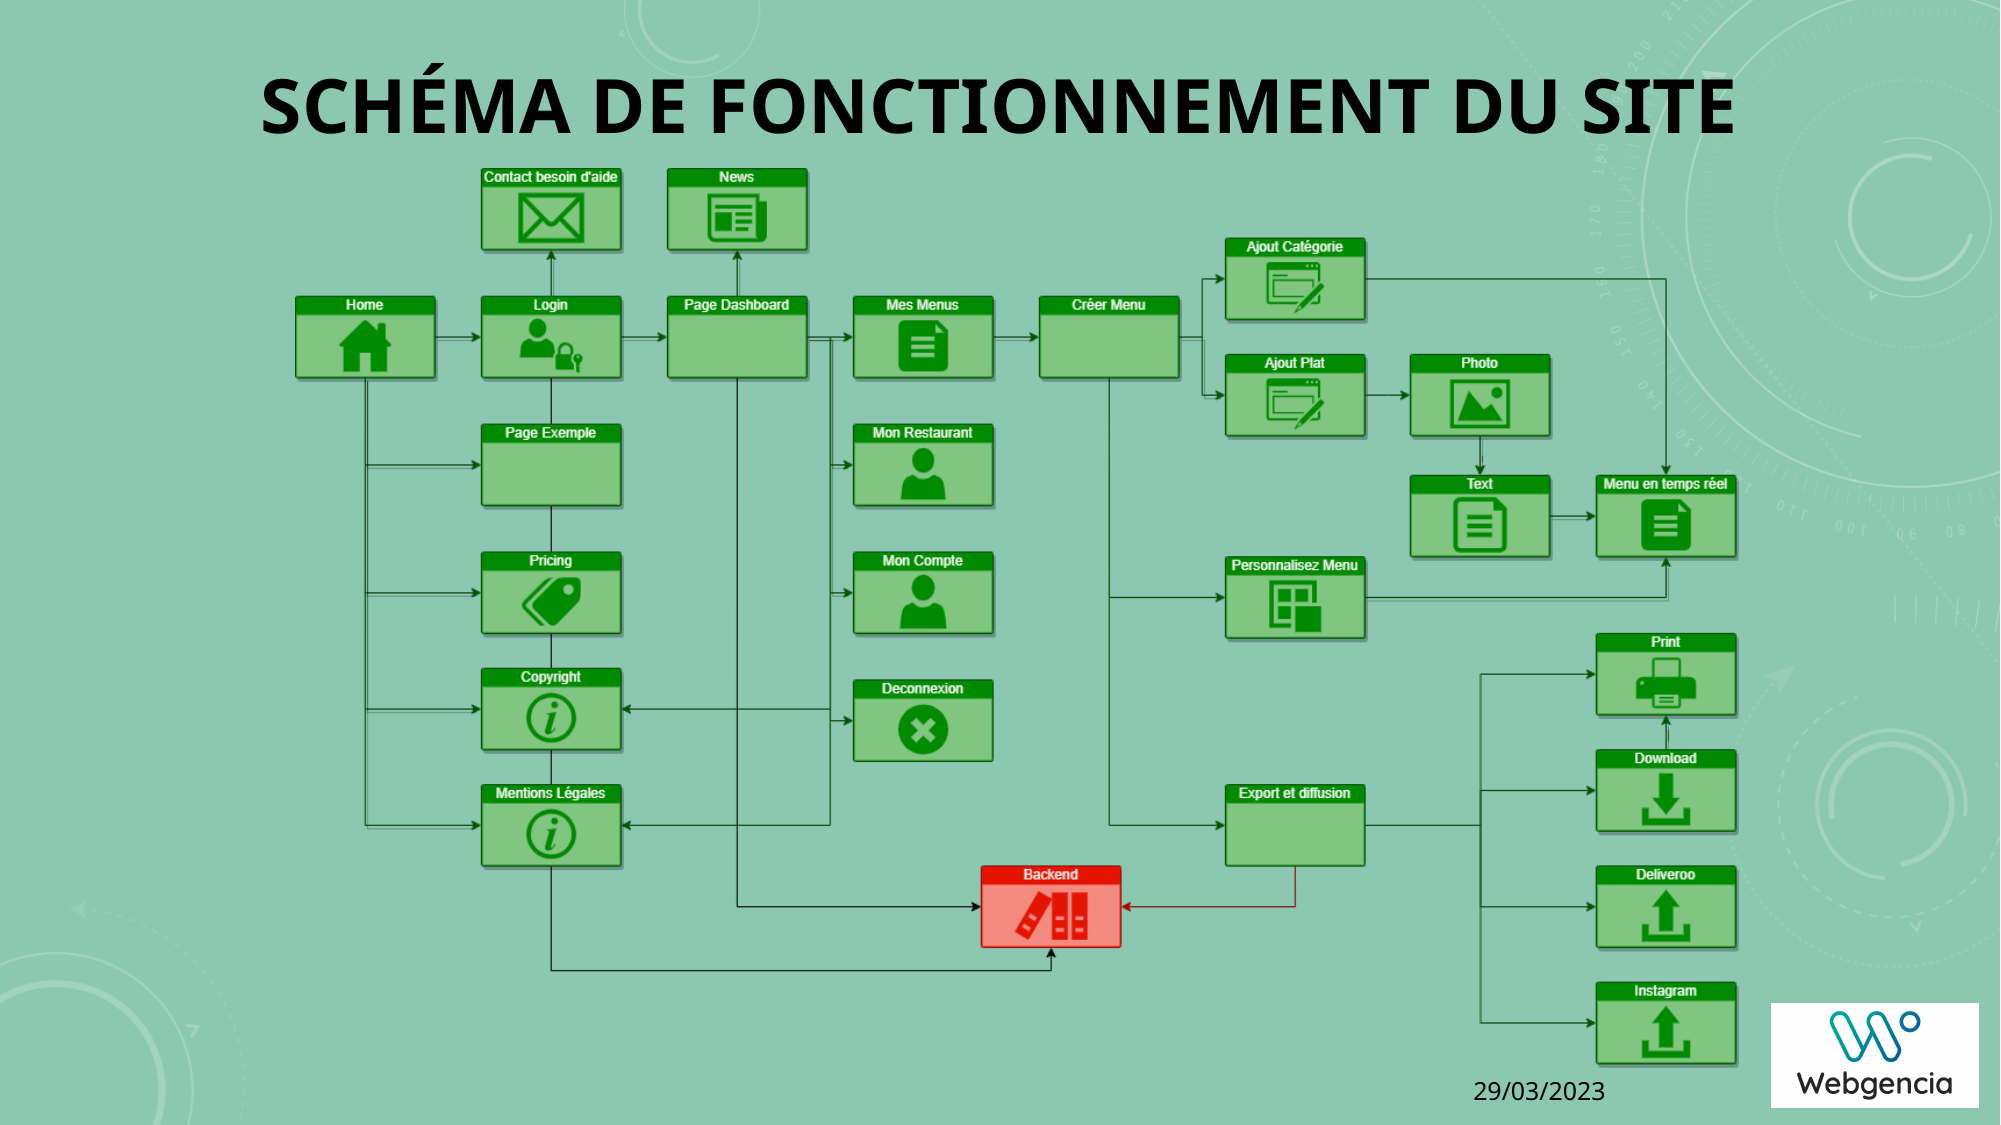

# Schéma de Fonctionnement du site
29/03/2023